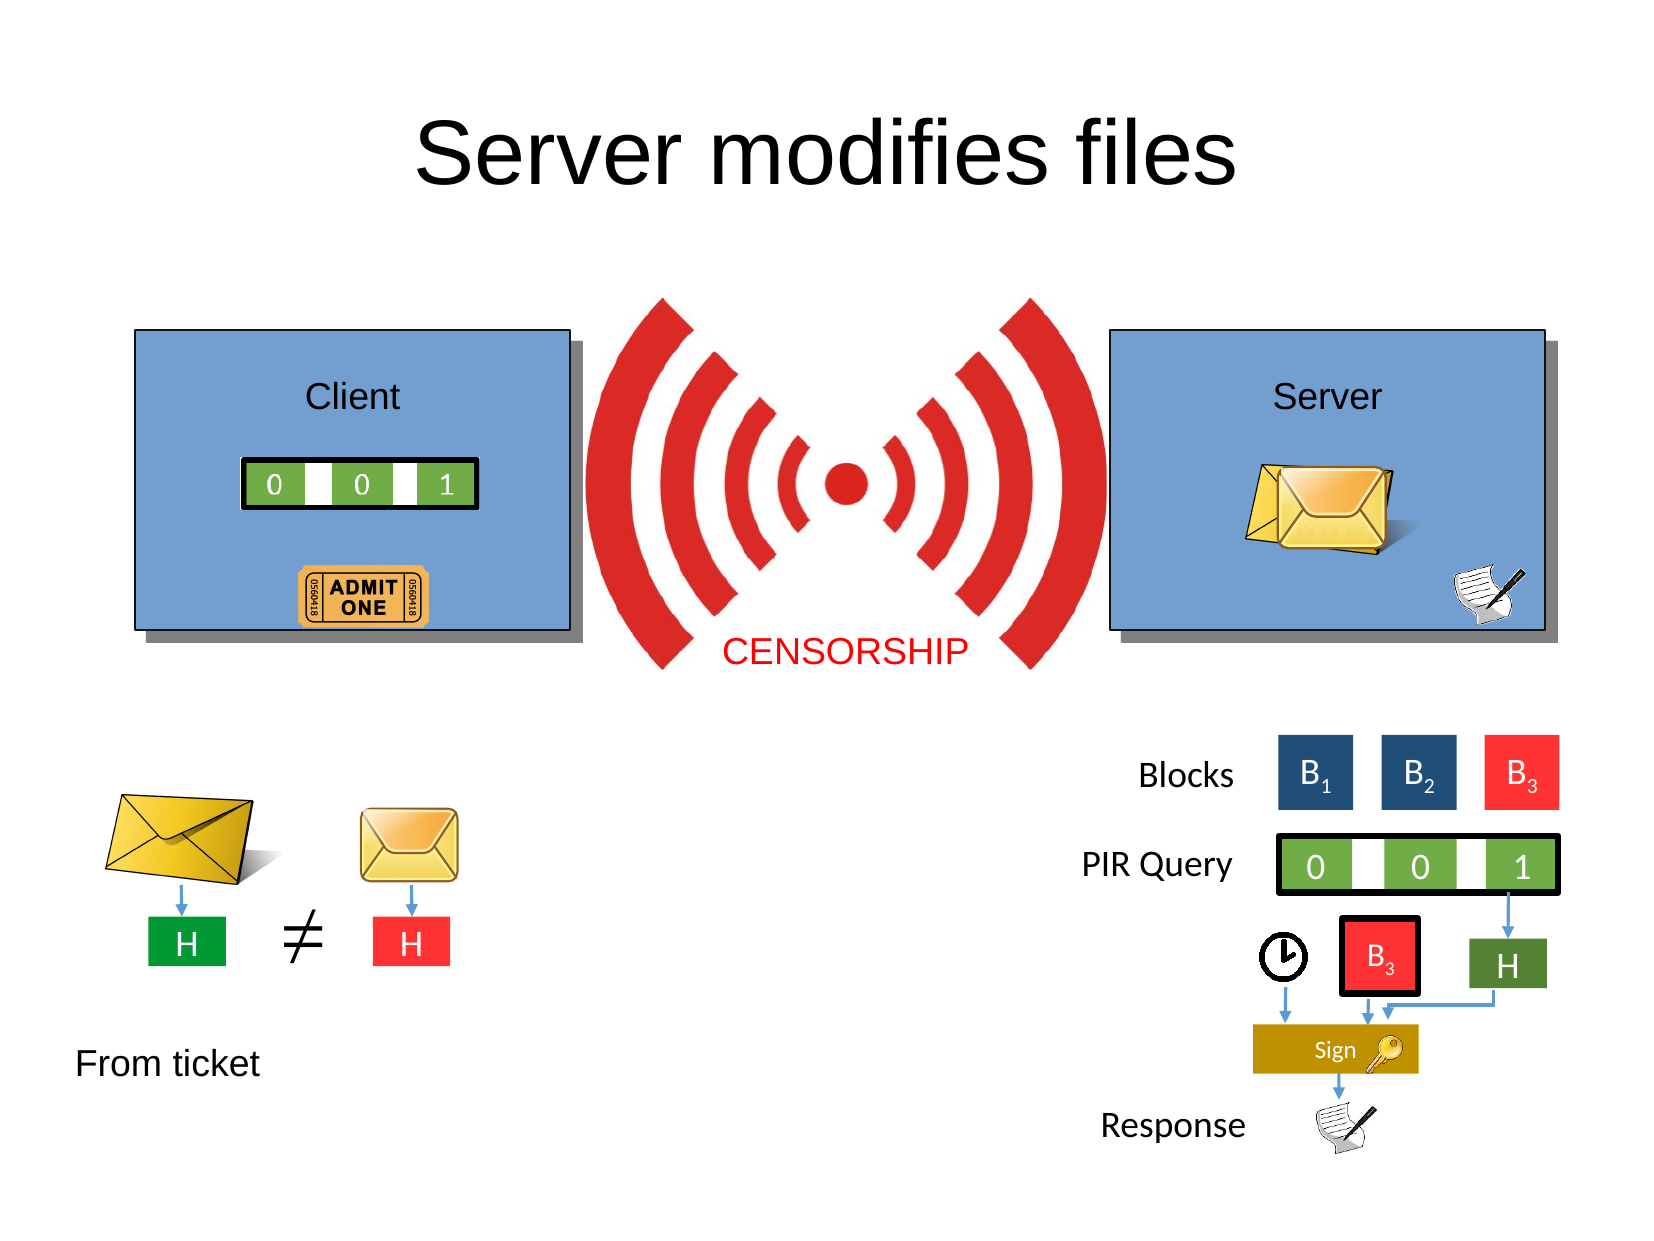

# Server modifies files
CENSORSHIP
Client
Server
B1
B2
B3
Blocks
PIR Query
0
0
1
H
H
B3
H
Sign
From ticket
Response